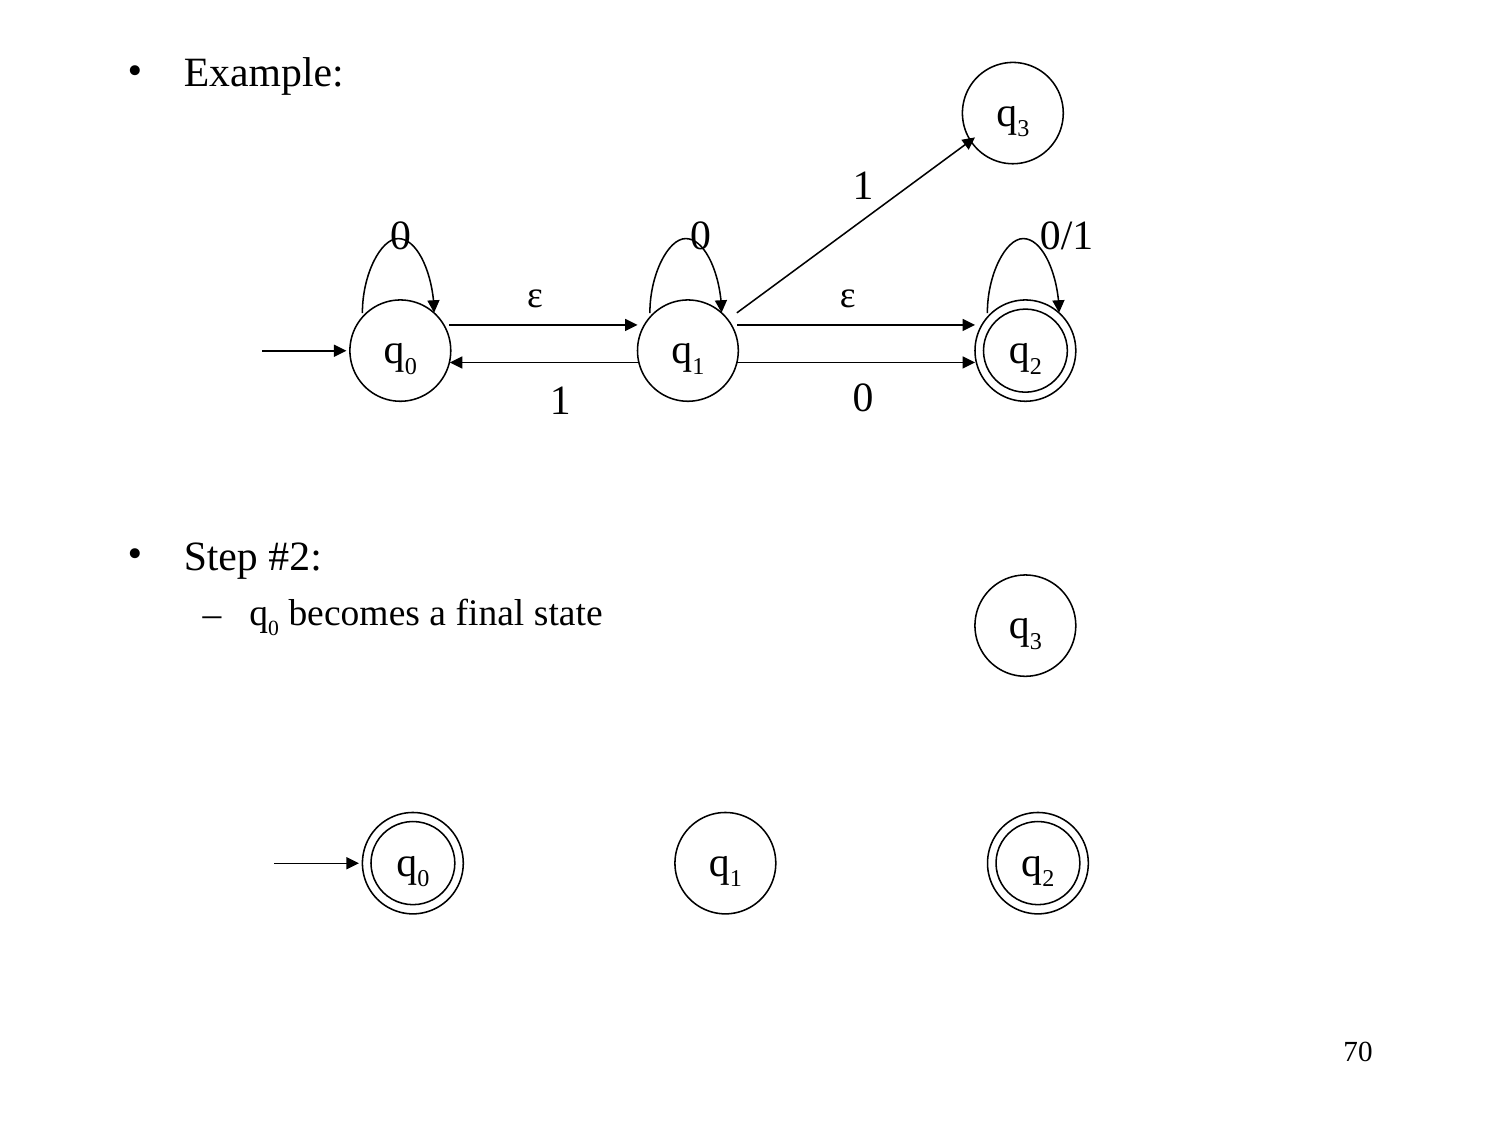

# Example:
Step #2:
q0 becomes a final state
q3
1
0
0
0/1
ε
ε
q0
q1
q2
0
1
q3
q0
q1
q2